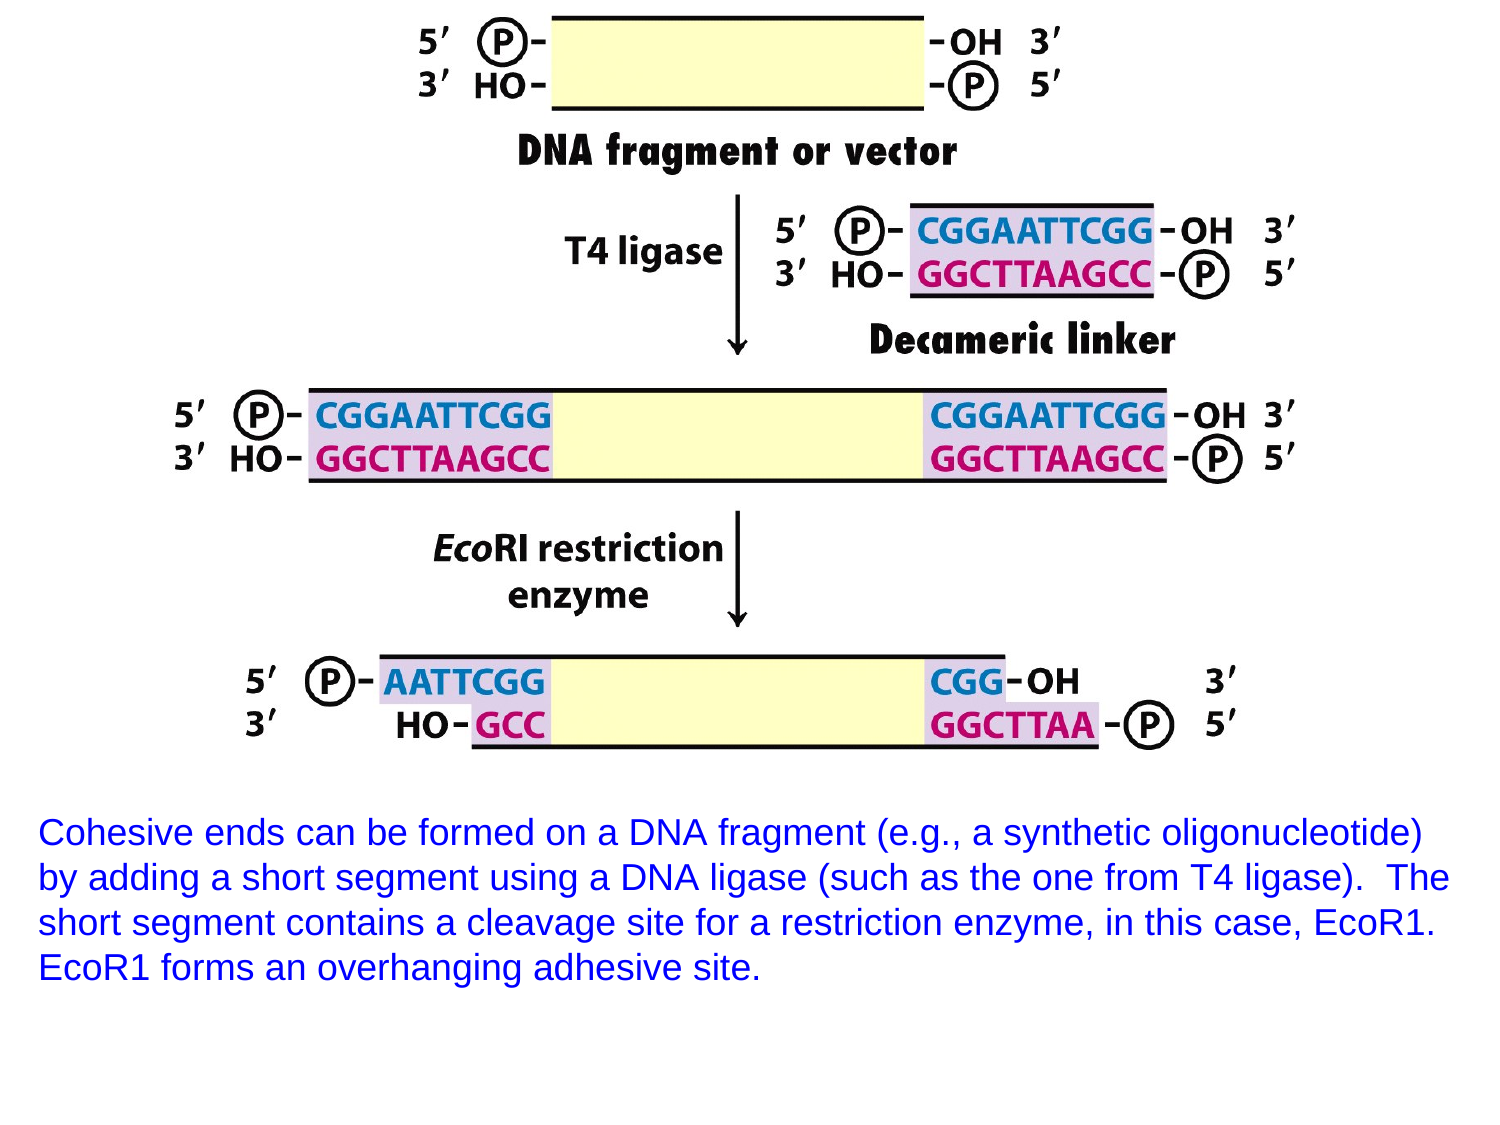

Cohesive ends can be formed on a DNA fragment (e.g., a synthetic oligonucleotide) by adding a short segment using a DNA ligase (such as the one from T4 ligase). The short segment contains a cleavage site for a restriction enzyme, in this case, EcoR1. EcoR1 forms an overhanging adhesive site.